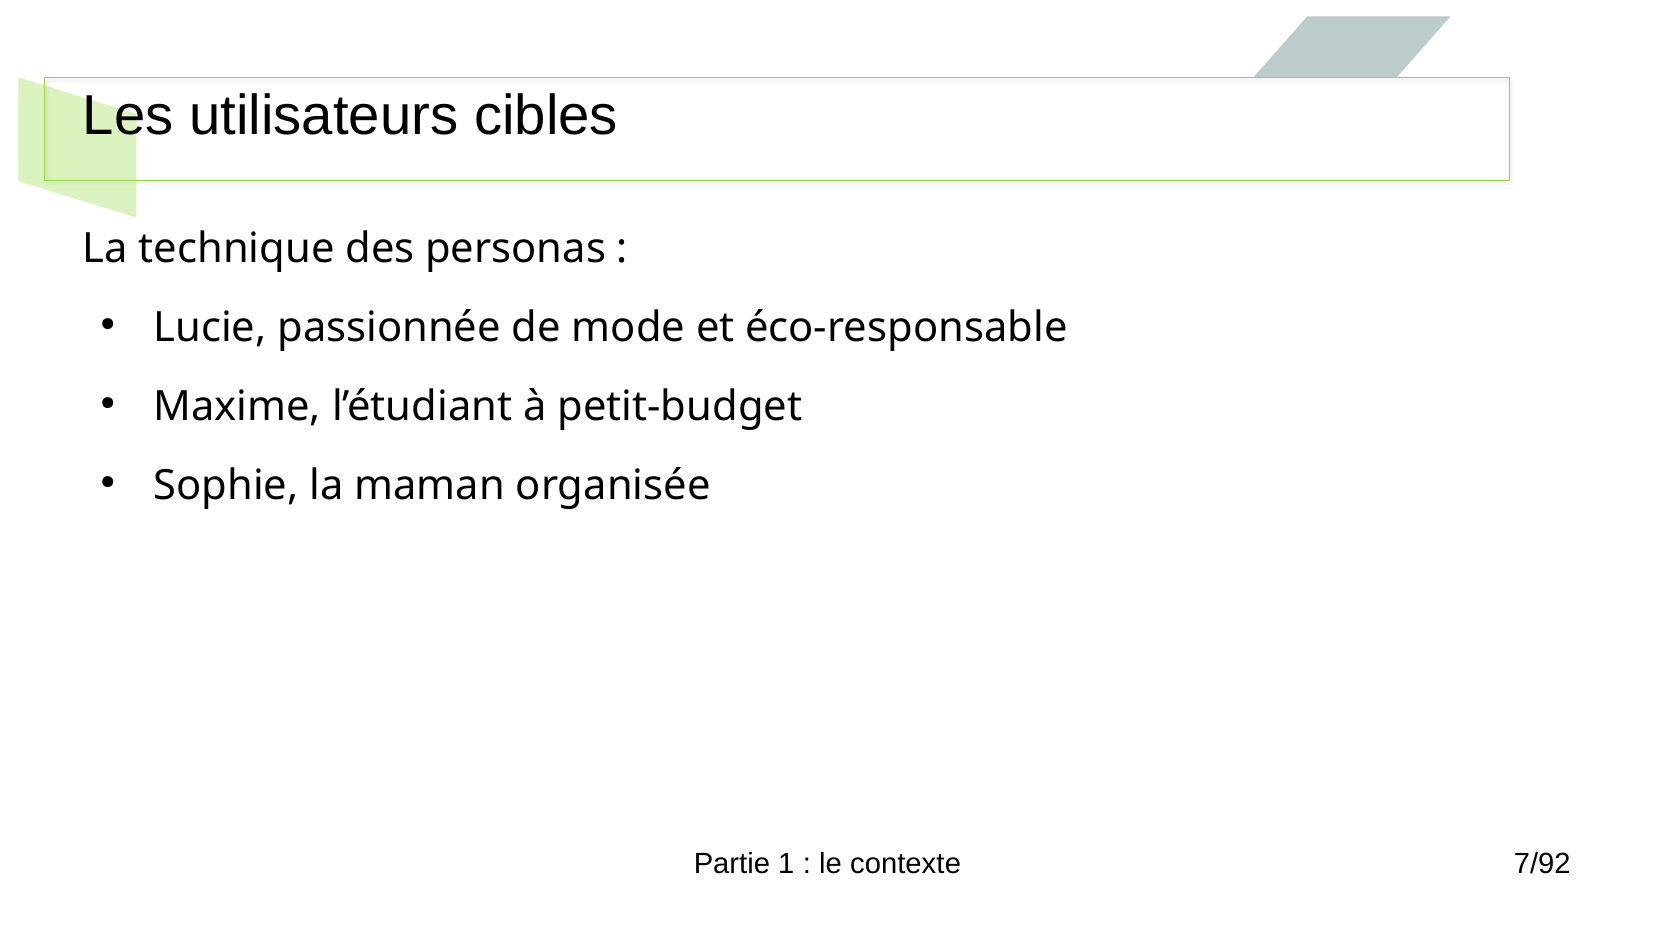

# Les utilisateurs cibles
La technique des personas :
Lucie, passionnée de mode et éco-responsable
Maxime, l’étudiant à petit-budget
Sophie, la maman organisée
Partie 1 : le contexte
7